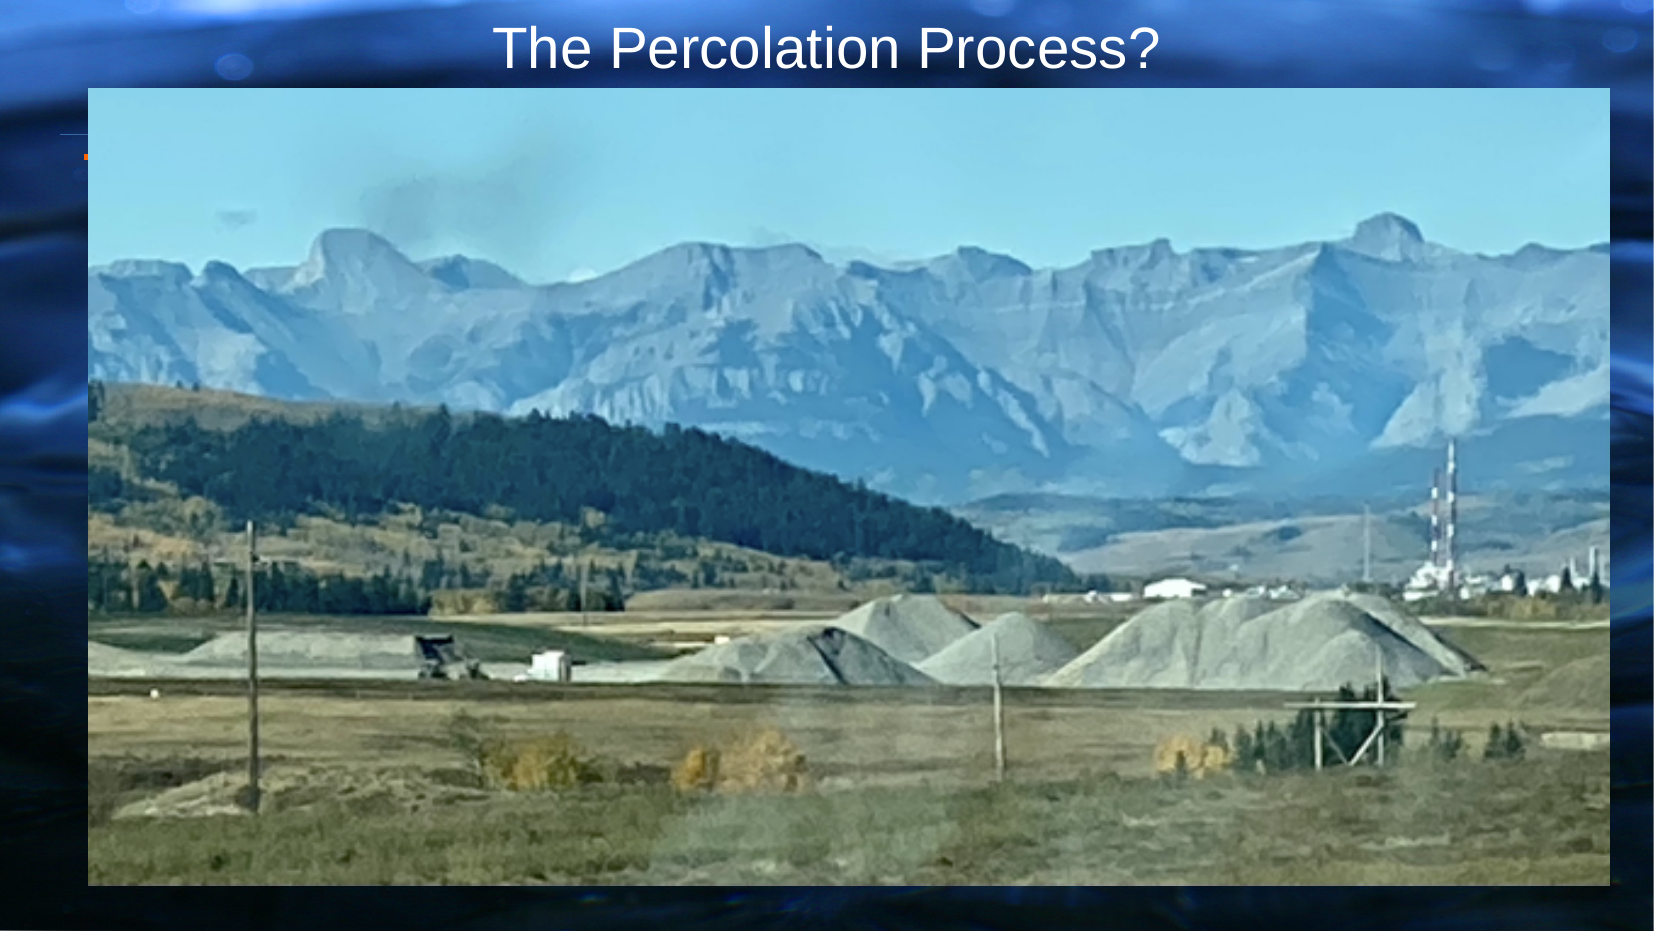

# The Percolation Process?
Aggregate Mines are MINES!
36